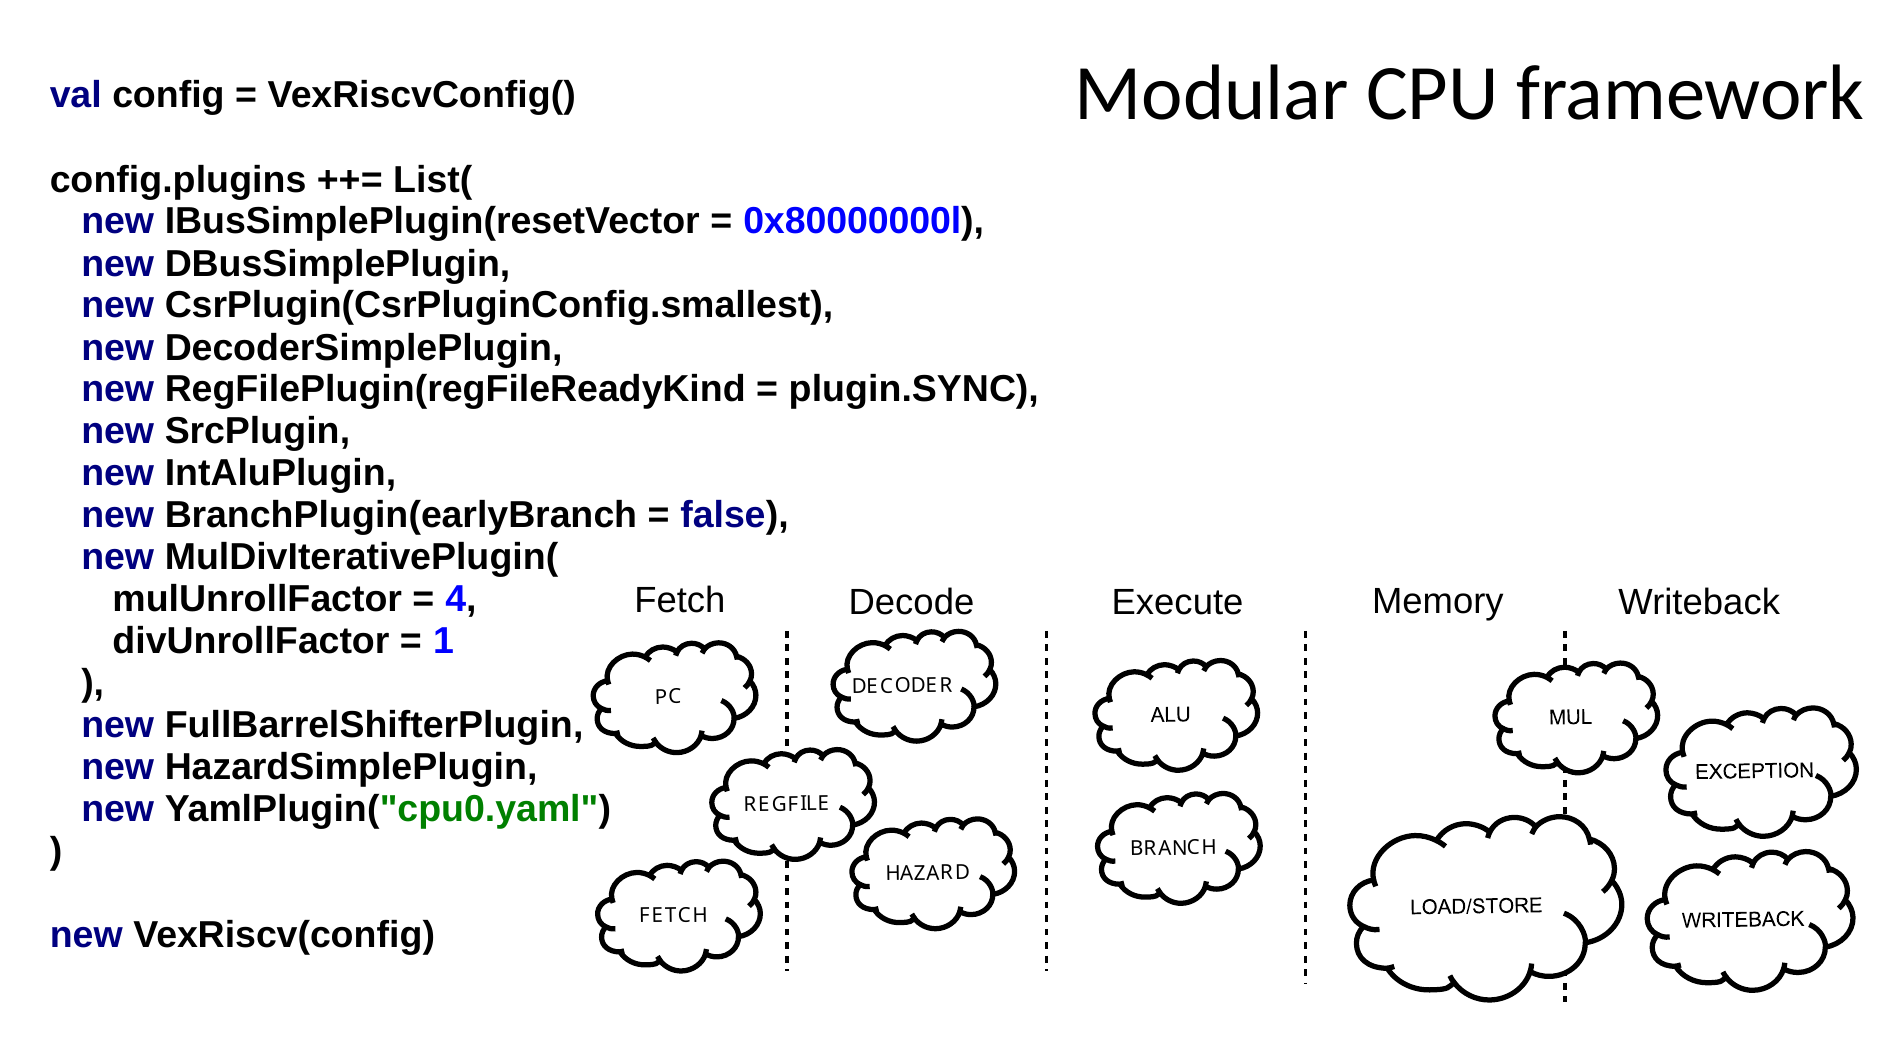

# Modular CPU framework
val config = VexRiscvConfig()
config.plugins ++= List(
 new IBusSimplePlugin(resetVector = 0x80000000l),
 new DBusSimplePlugin,
 new CsrPlugin(CsrPluginConfig.smallest),
 new DecoderSimplePlugin,
 new RegFilePlugin(regFileReadyKind = plugin.SYNC),
 new SrcPlugin,
 new IntAluPlugin,
 new BranchPlugin(earlyBranch = false),
 new MulDivIterativePlugin(
 mulUnrollFactor = 4,
 divUnrollFactor = 1
 ),
 new FullBarrelShifterPlugin,
 new HazardSimplePlugin,
 new YamlPlugin("cpu0.yaml")
)
new VexRiscv(config)